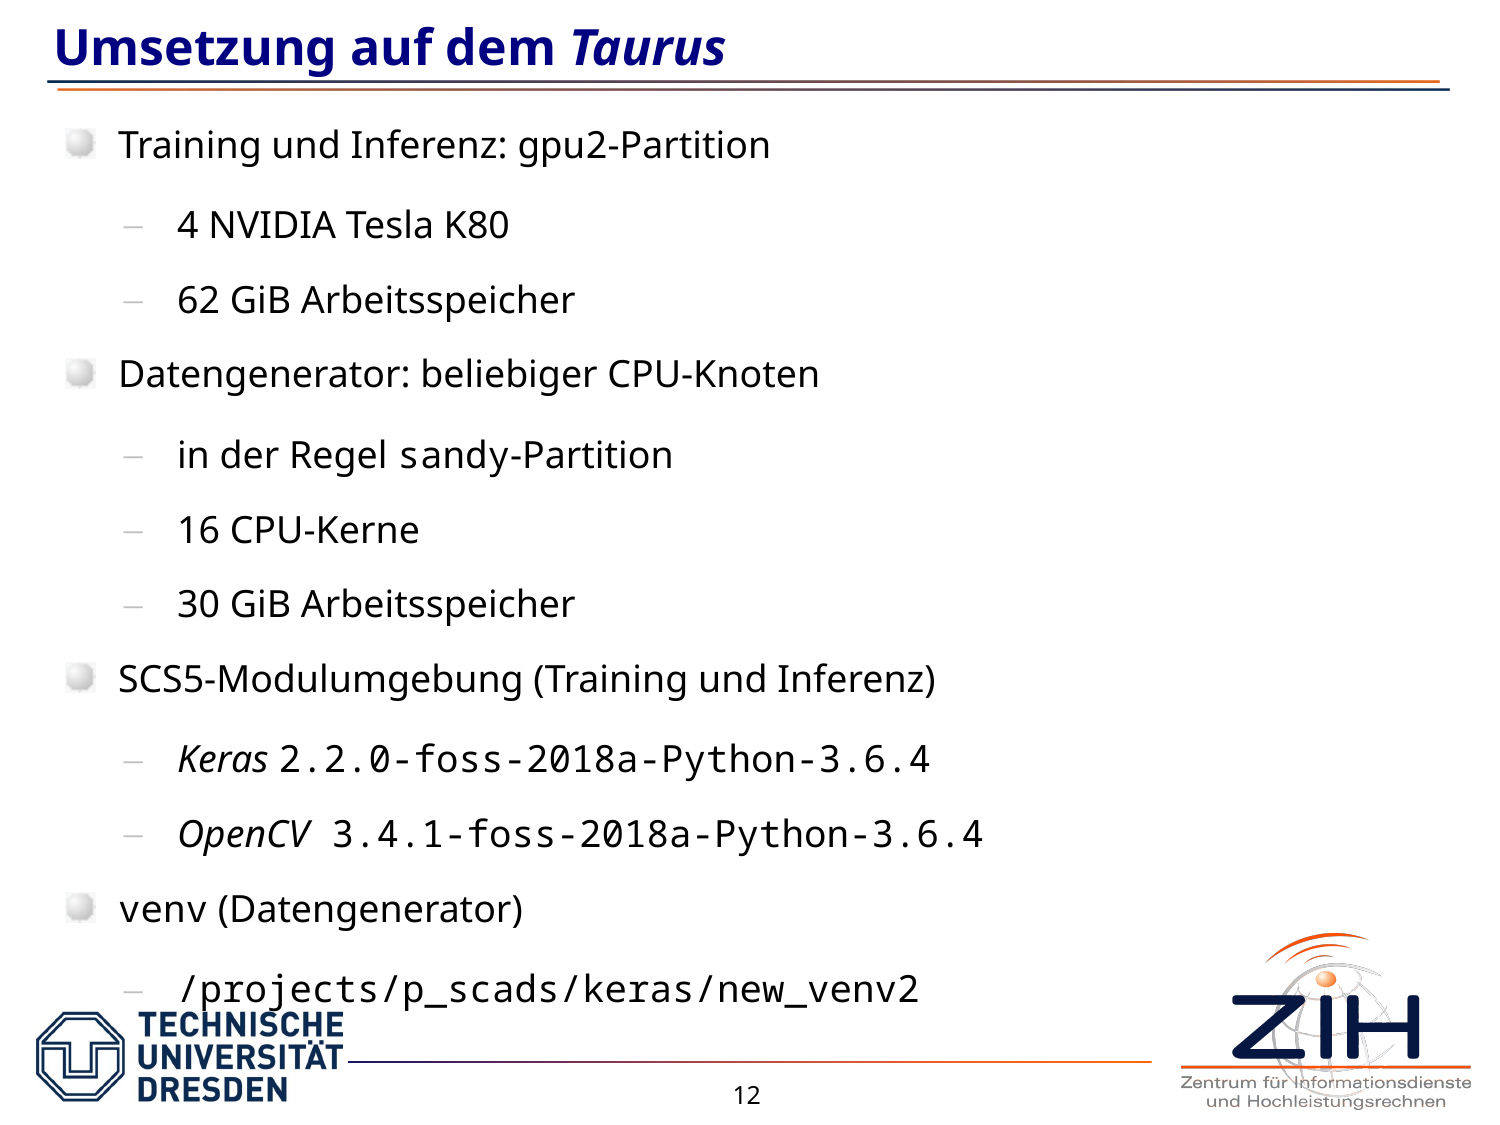

# Umsetzung auf dem Taurus
Training und Inferenz: gpu2-Partition
4 NVIDIA Tesla K80
62 GiB Arbeitsspeicher
Datengenerator: beliebiger CPU-Knoten
in der Regel sandy-Partition
16 CPU-Kerne
30 GiB Arbeitsspeicher
SCS5-Modulumgebung (Training und Inferenz)
Keras 2.2.0-foss-2018a-Python-3.6.4
OpenCV 3.4.1-foss-2018a-Python-3.6.4
venv (Datengenerator)
/projects/p_scads/keras/new_venv2
12